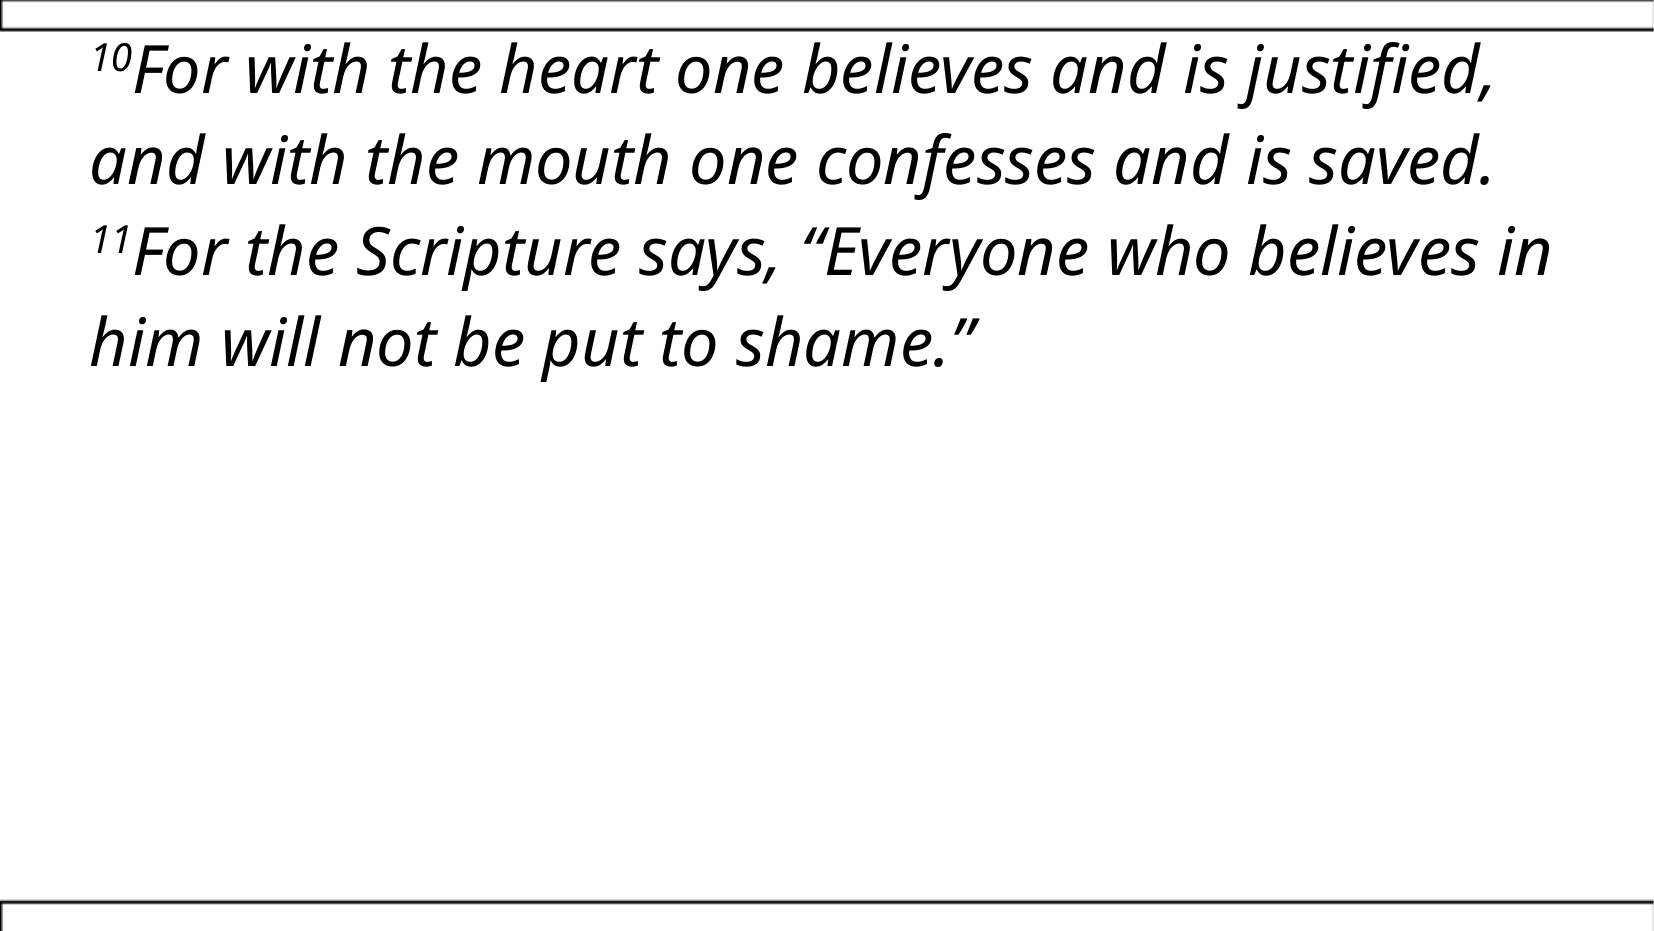

10For with the heart one believes and is justified, and with the mouth one confesses and is saved. 11For the Scripture says, “Everyone who believes in him will not be put to shame.”